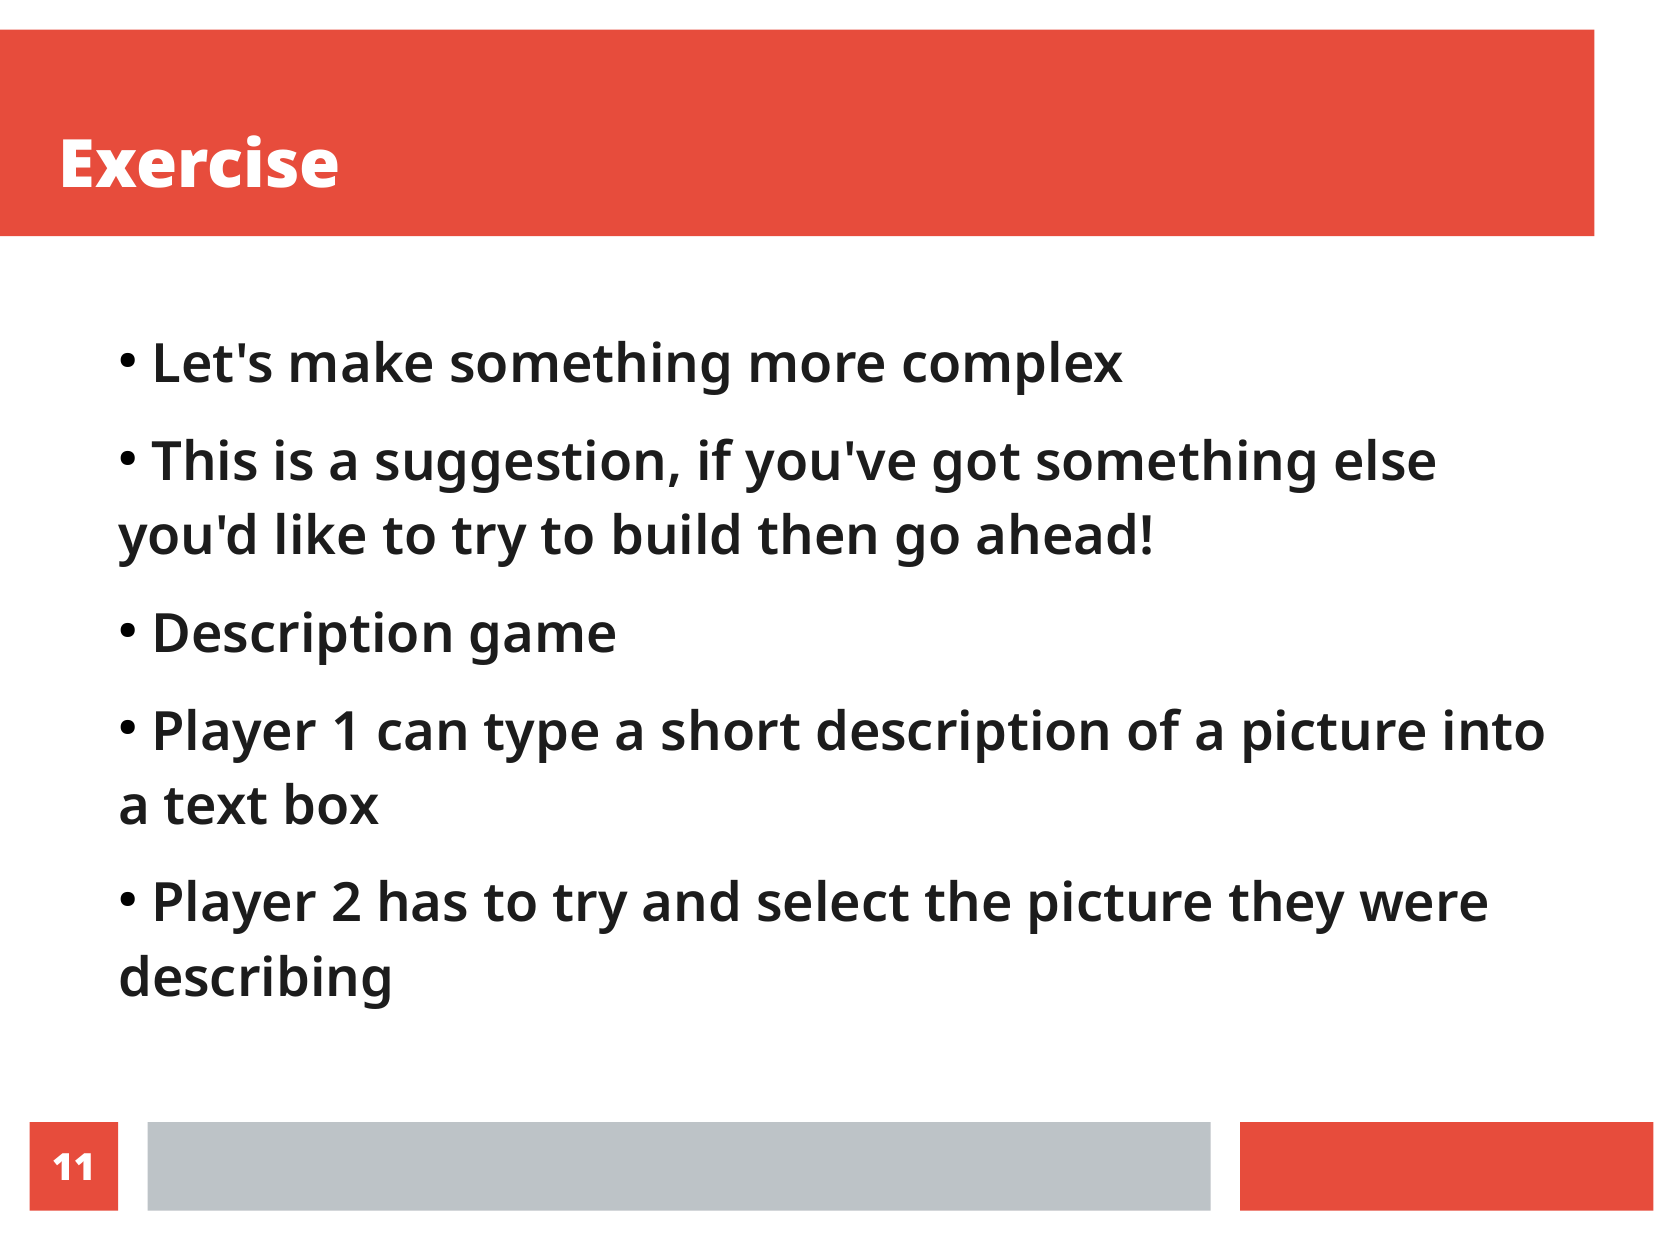

# Exercise
 Let's make something more complex
 This is a suggestion, if you've got something else you'd like to try to build then go ahead!
 Description game
 Player 1 can type a short description of a picture into a text box
 Player 2 has to try and select the picture they were describing
11